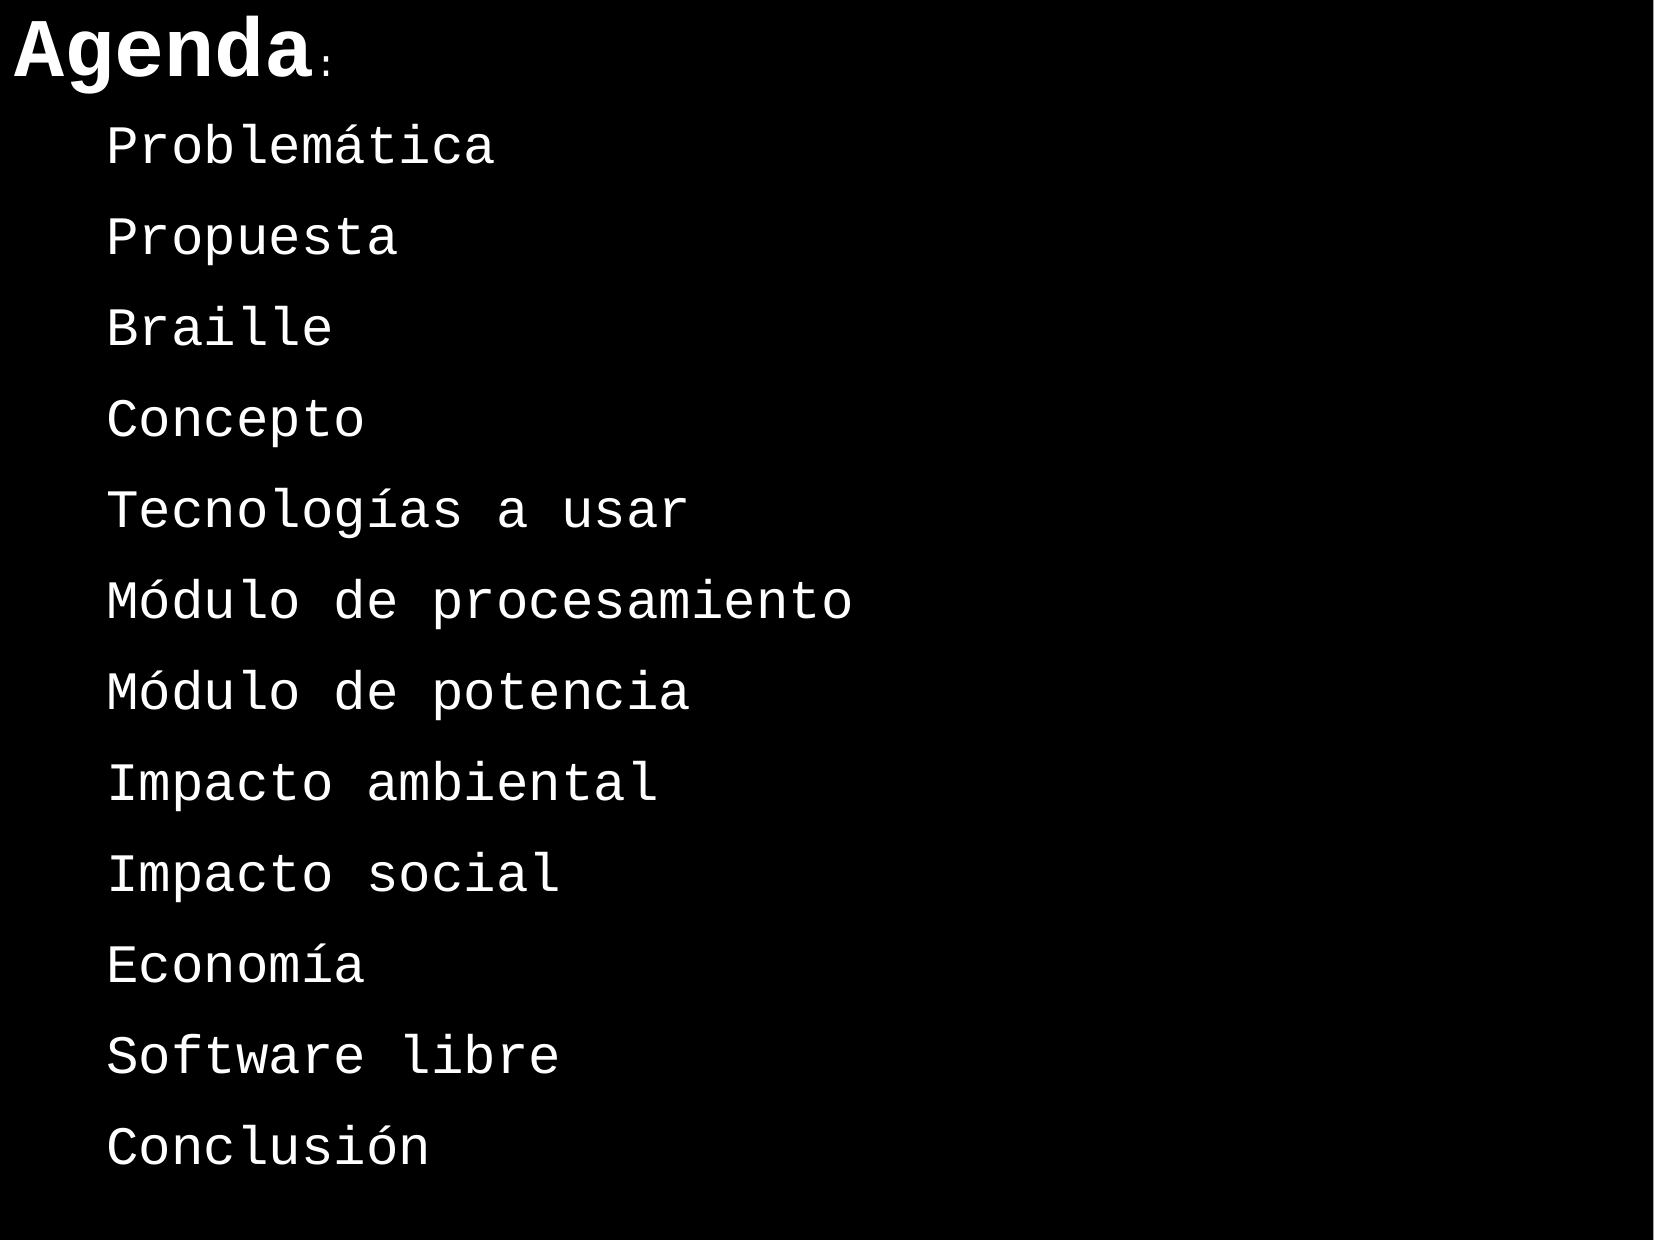

Agenda:
# Problemática
Propuesta
Braille
Concepto
Tecnologías a usar
Módulo de procesamiento
Módulo de potencia
Impacto ambiental
Impacto social
Economía
Software libre
Conclusión